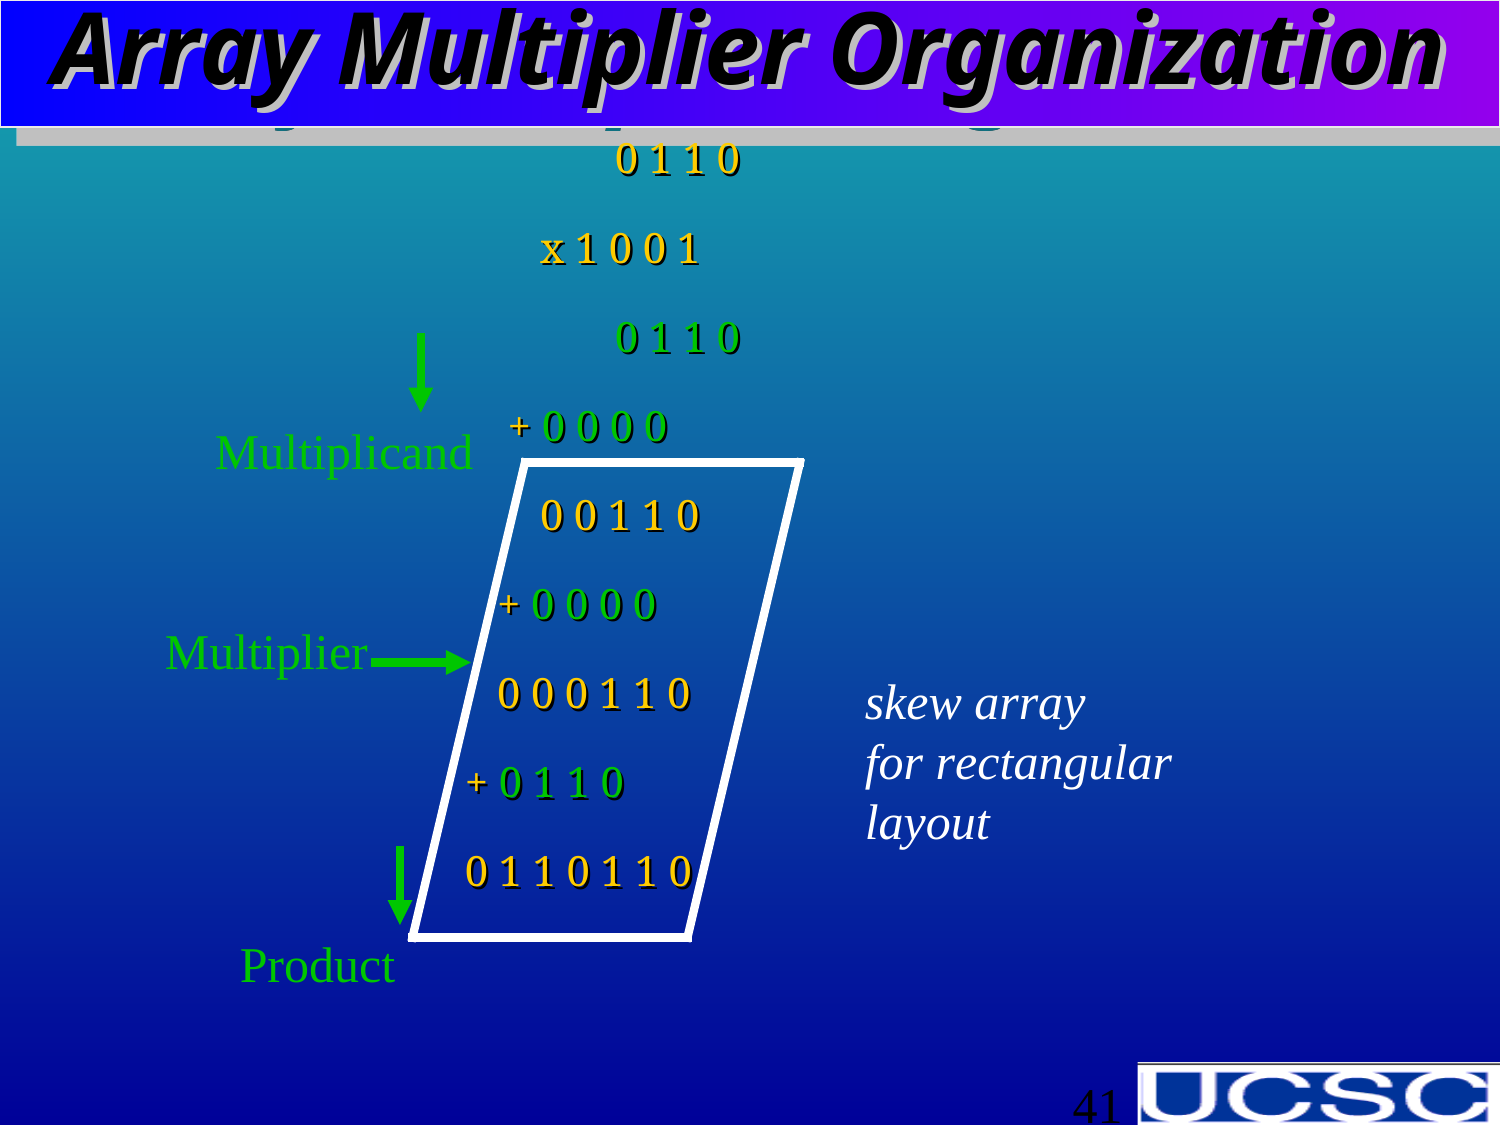

# Array Multiplier Organization
					0 1 1 0
				 x 1 0 0 1
					0 1 1 0
				 + 0 0 0 0
				 0 0 1 1 0
				 + 0 0 0 0
				 0 0 0 1 1 0
				+ 0 1 1 0
				0 1 1 0 1 1 0
Multiplicand
Multiplier
skew array
for rectangular
layout
Product
41